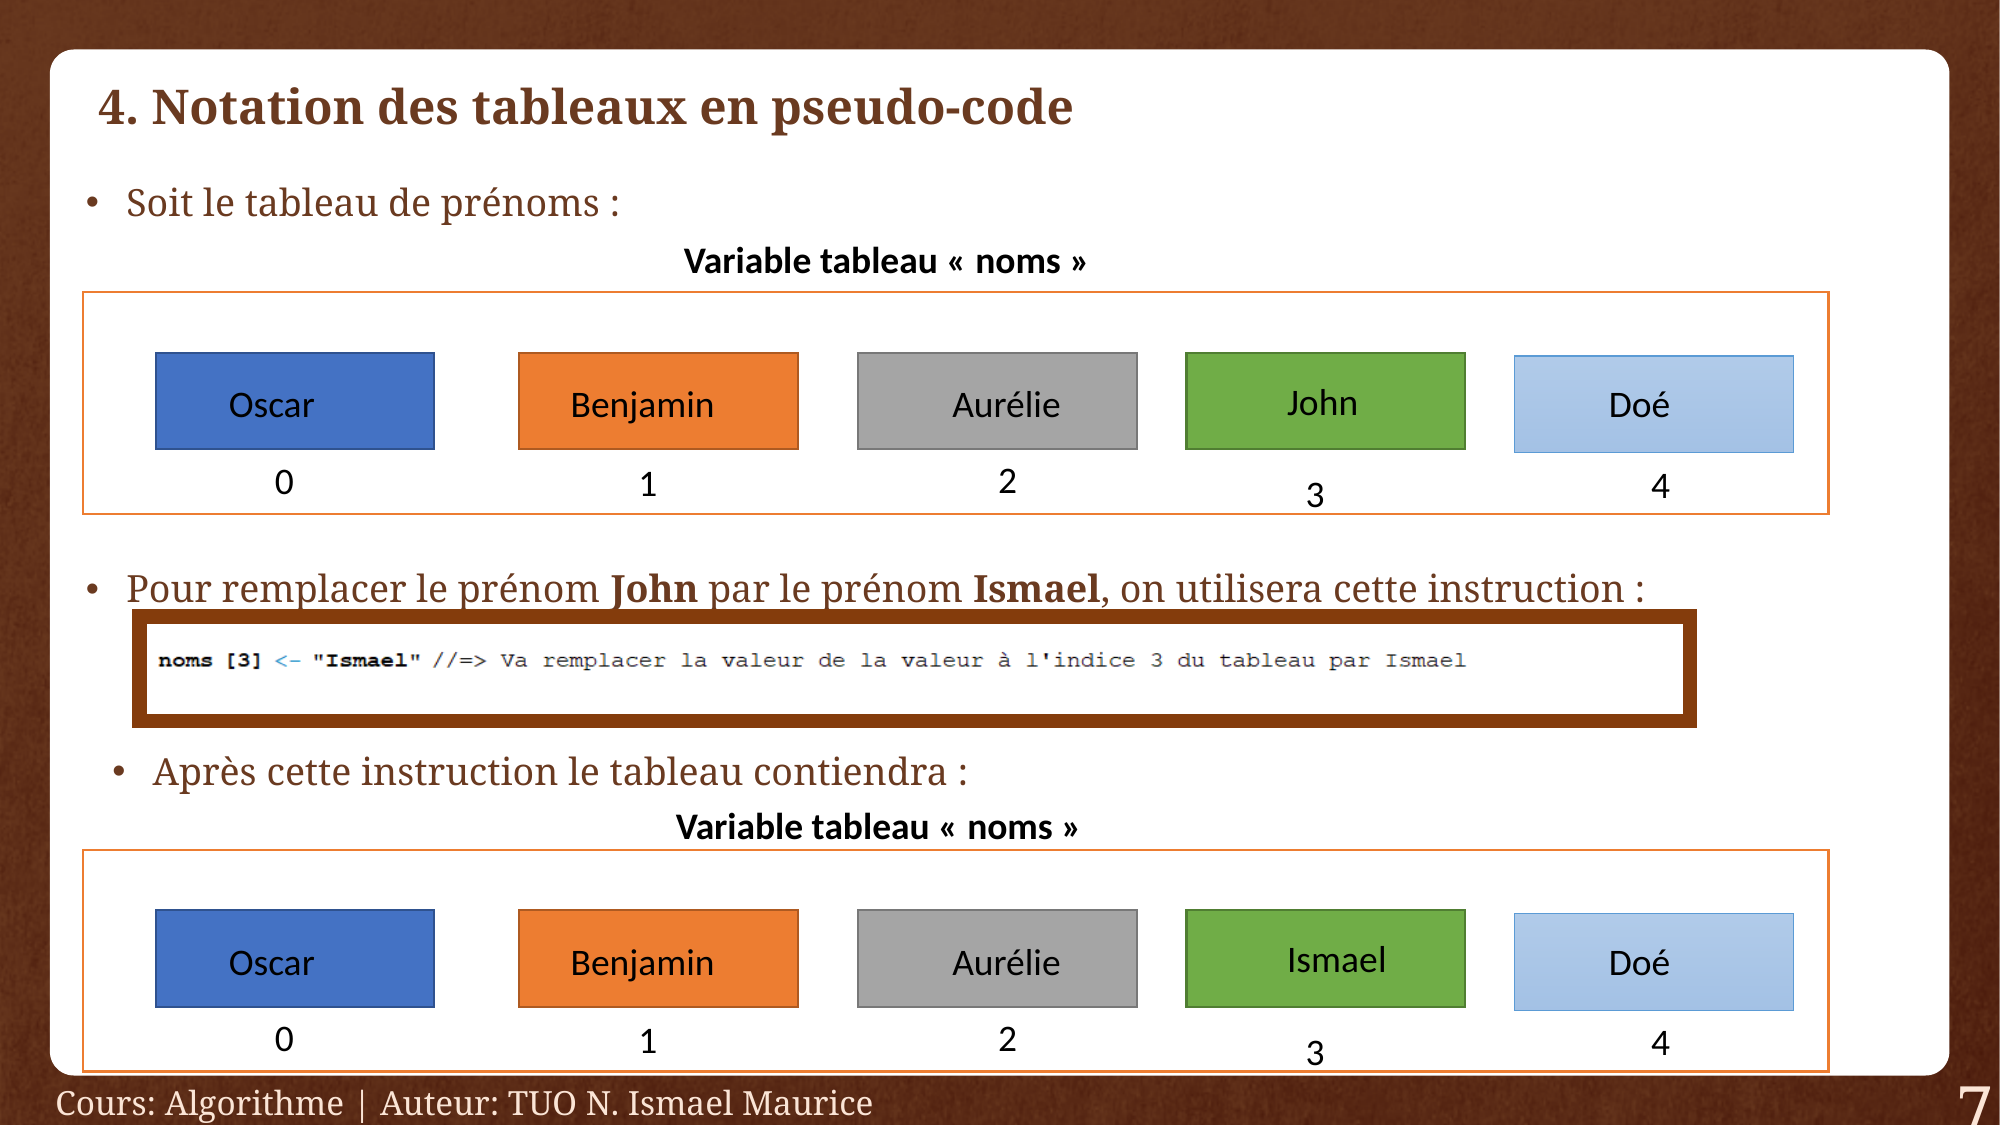

# 4. Notation des tableaux en pseudo-code
Soit le tableau de prénoms :
Variable tableau « noms »
John
Oscar
Benjamin
Aurélie
Doé
2
0
1
4
3
Pour remplacer le prénom John par le prénom Ismael, on utilisera cette instruction :
Après cette instruction le tableau contiendra :
Variable tableau « noms »
Ismael
Oscar
Benjamin
Aurélie
Doé
2
0
1
4
3
7
Cours: Algorithme | Auteur: TUO N. Ismael Maurice